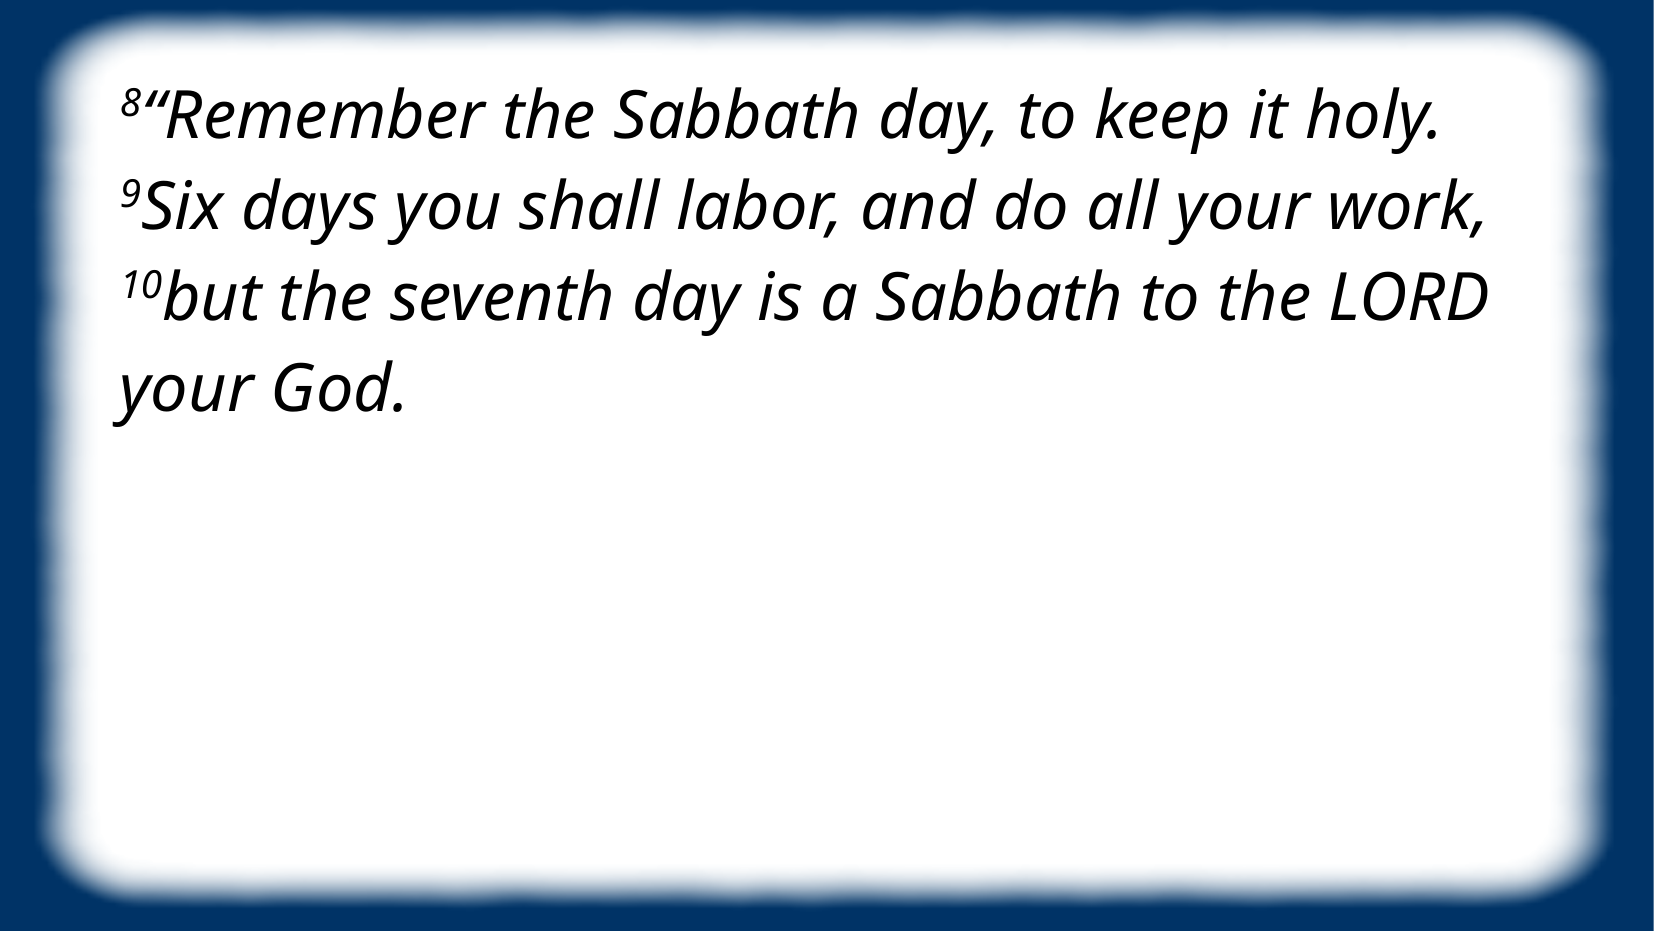

8“Remember the Sabbath day, to keep it holy. 9Six days you shall labor, and do all your work, 10but the seventh day is a Sabbath to the LORD your God.